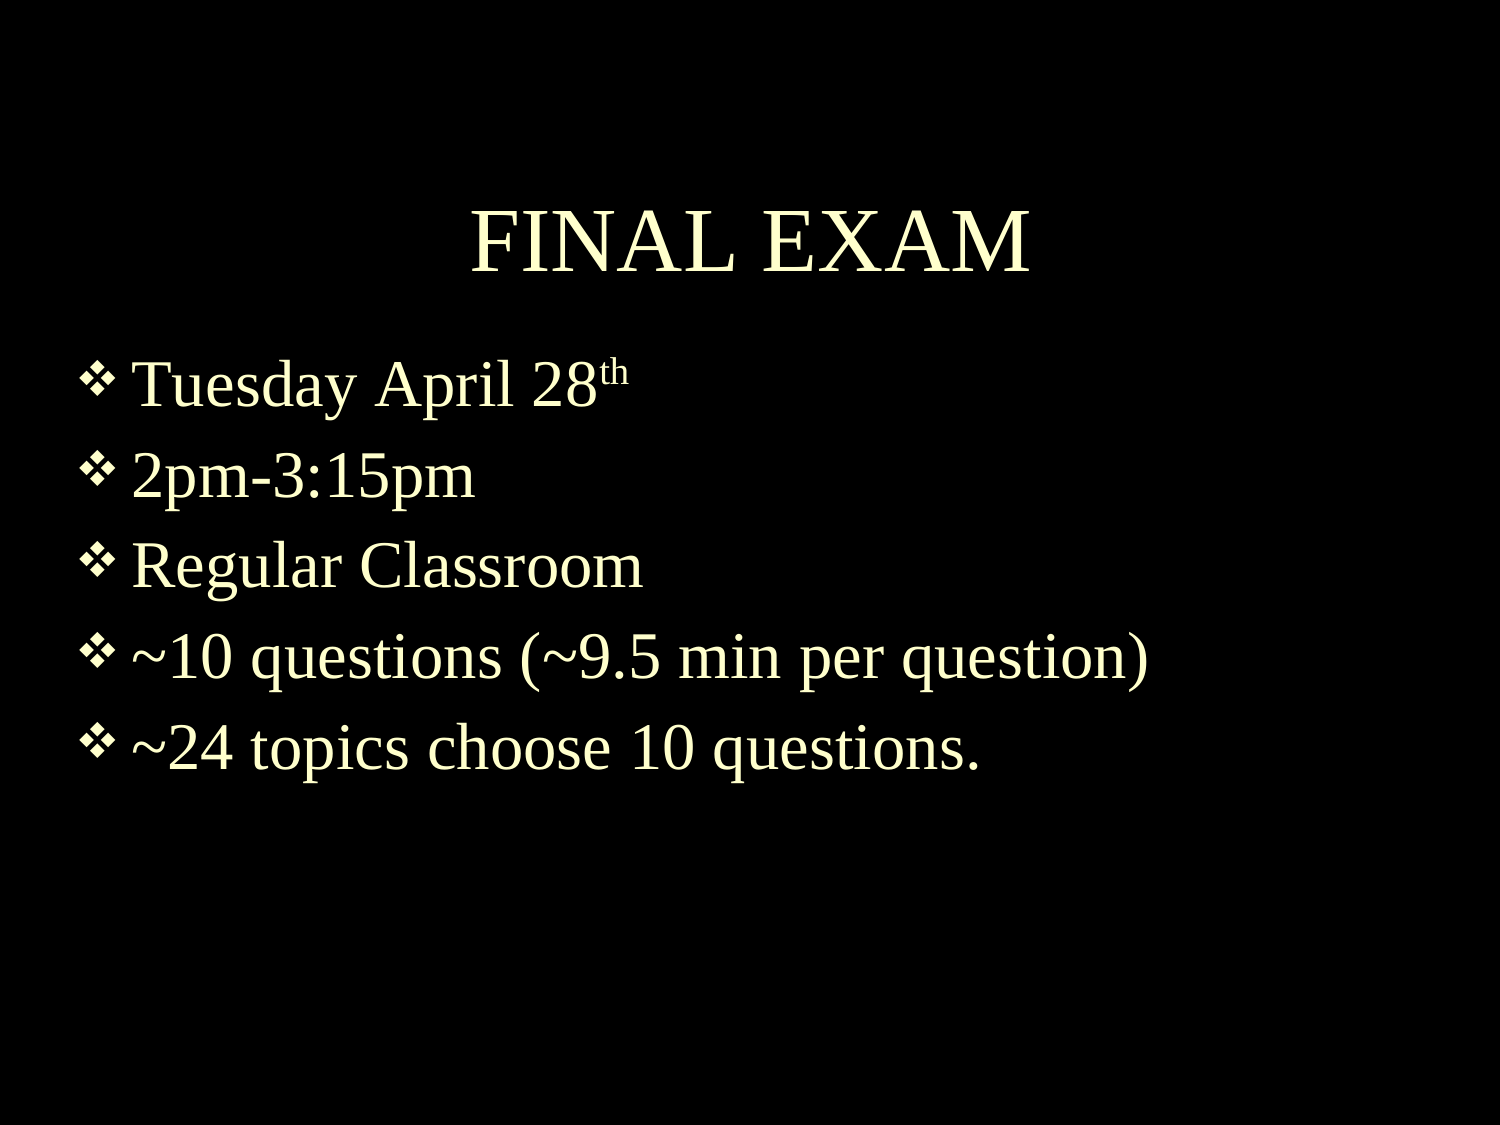

# FINAL EXAM
Tuesday April 28th
2pm-3:15pm
Regular Classroom
~10 questions (~9.5 min per question)
~24 topics choose 10 questions.